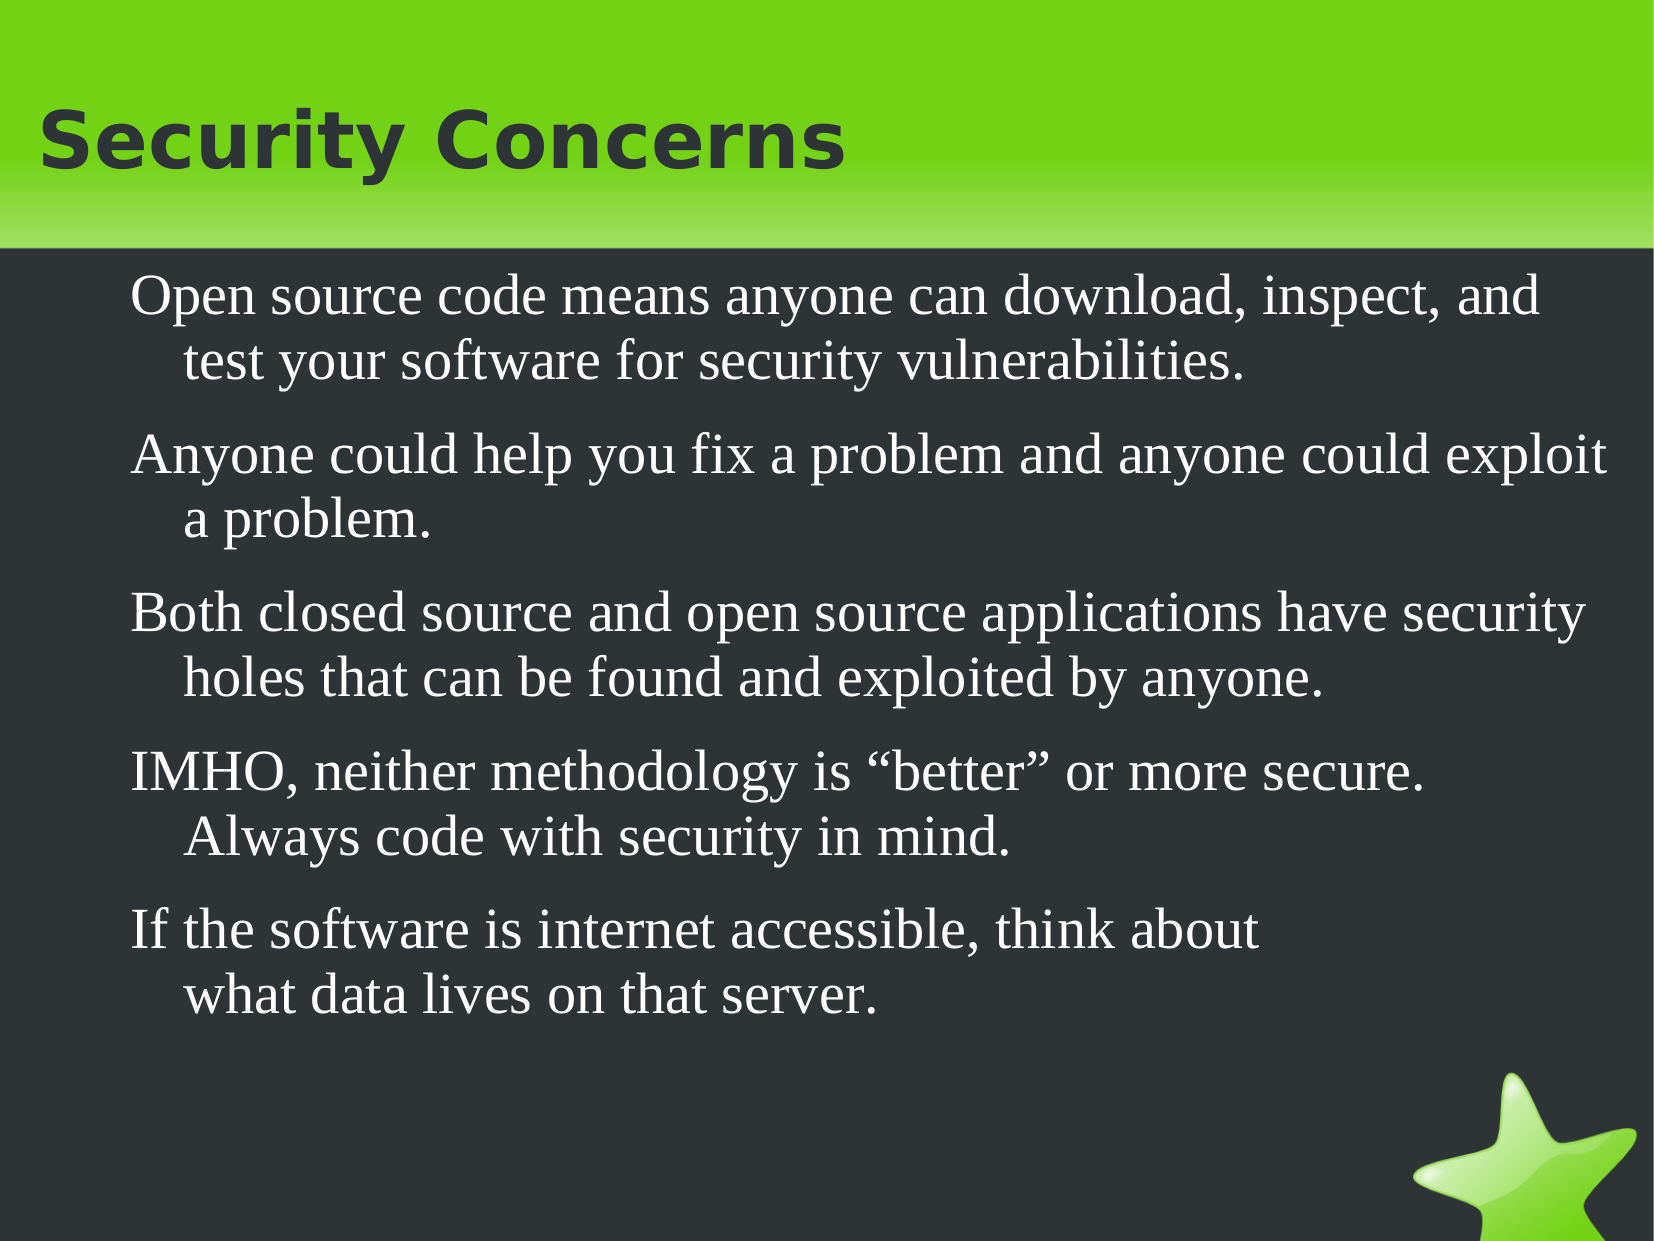

# Security Concerns
Open source code means anyone can download, inspect, and test your software for security vulnerabilities.
Anyone could help you fix a problem and anyone could exploit a problem.
Both closed source and open source applications have security holes that can be found and exploited by anyone.
IMHO, neither methodology is “better” or more secure. Always code with security in mind.
If the software is internet accessible, think about
what data lives on that server.